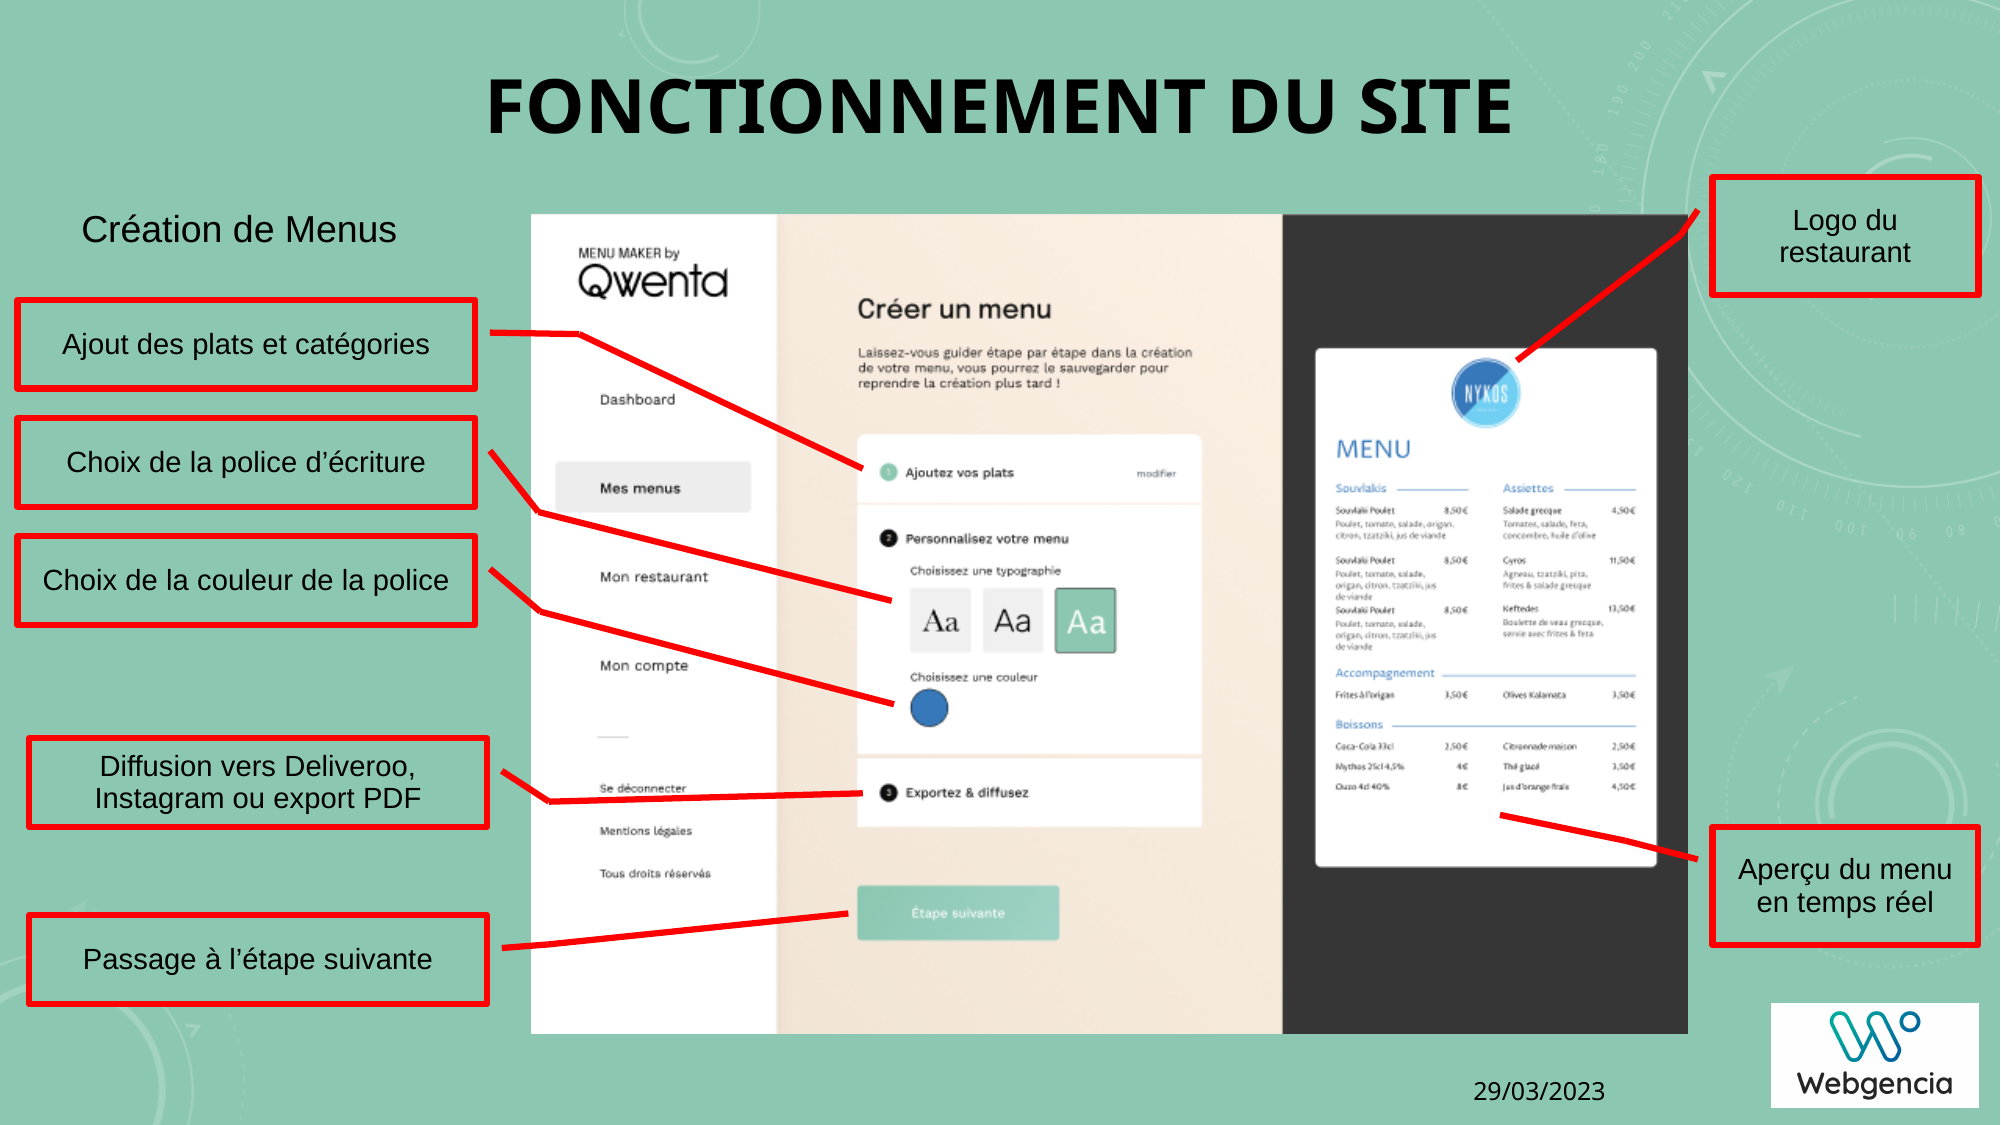

# Fonctionnement du site
Logo du restaurant
Création de Menus
Ajout des plats et catégories
Choix de la police d’écriture
Choix de la couleur de la police
Diffusion vers Deliveroo, Instagram ou export PDF
Aperçu du menu en temps réel
Passage à l’étape suivante
29/03/2023